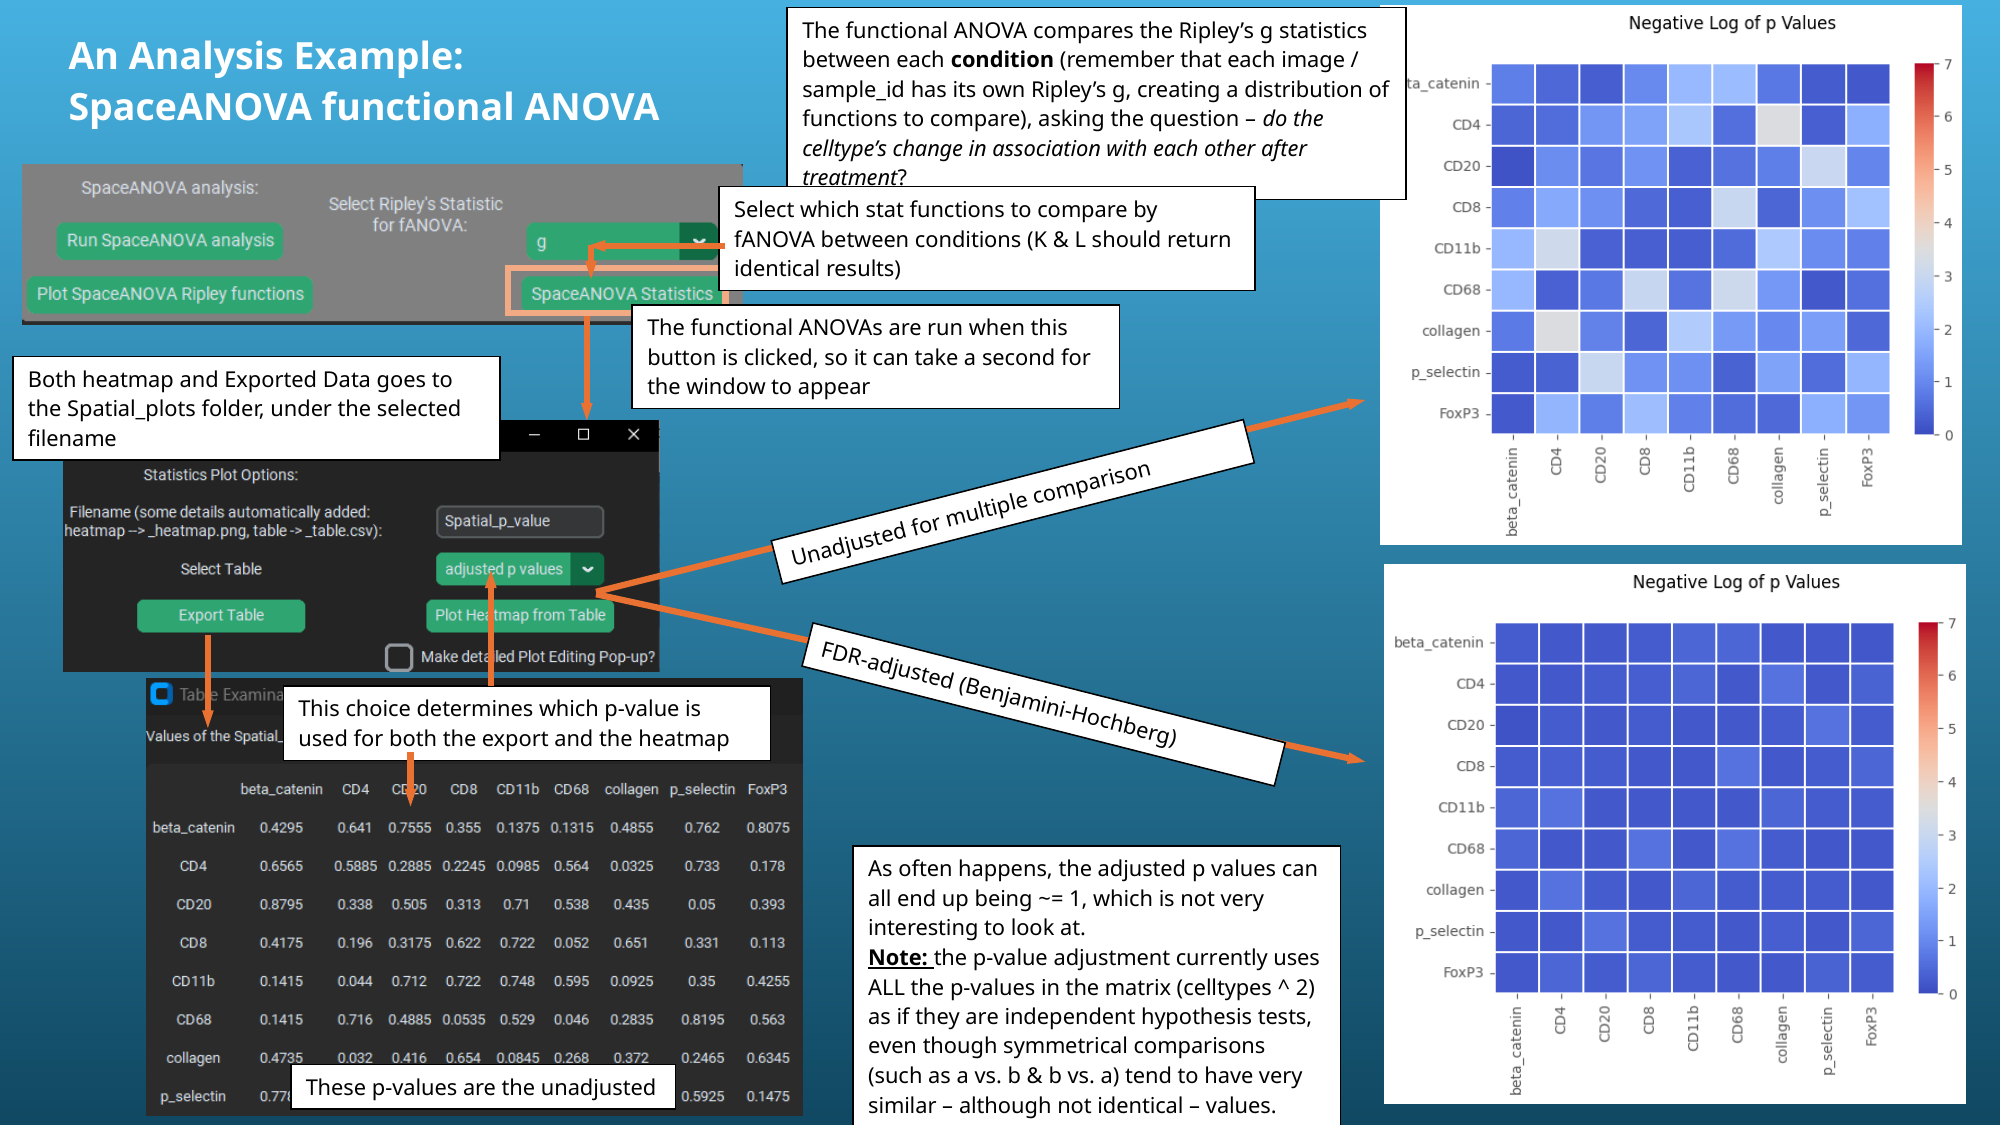

The functional ANOVA compares the Ripley’s g statistics between each condition (remember that each image / sample_id has its own Ripley’s g, creating a distribution of functions to compare), asking the question – do the celltype’s change in association with each other after treatment?
An Analysis Example:
SpaceANOVA functional ANOVA
Select which stat functions to compare by fANOVA between conditions (K & L should return identical results)
The functional ANOVAs are run when this button is clicked, so it can take a second for the window to appear
Both heatmap and Exported Data goes to the Spatial_plots folder, under the selected filename
Unadjusted for multiple comparison
FDR-adjusted (Benjamini-Hochberg)
This choice determines which p-value is used for both the export and the heatmap
As often happens, the adjusted p values can all end up being ~= 1, which is not very interesting to look at.
Note: the p-value adjustment currently uses ALL the p-values in the matrix (celltypes ^ 2) as if they are independent hypothesis tests, even though symmetrical comparisons (such as a vs. b & b vs. a) tend to have very similar – although not identical – values.
These p-values are the unadjusted